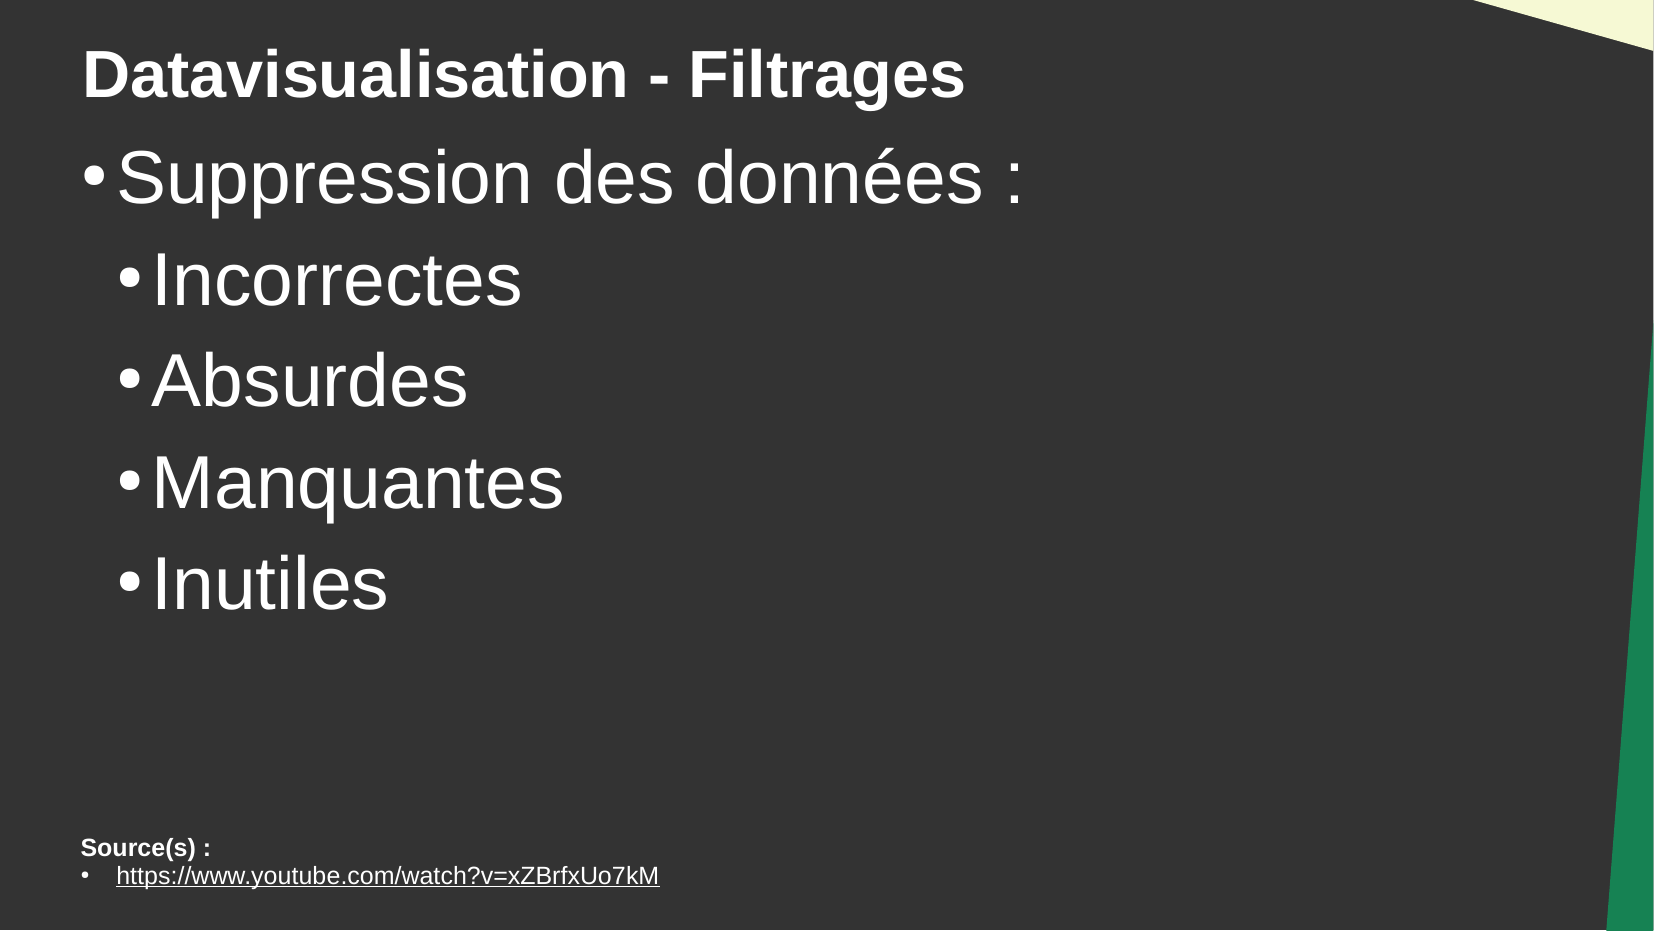

# Datavisualisation - Filtrages
Suppression des données :
Incorrectes
Absurdes
Manquantes
Inutiles
Source(s) :
https://www.youtube.com/watch?v=xZBrfxUo7kM